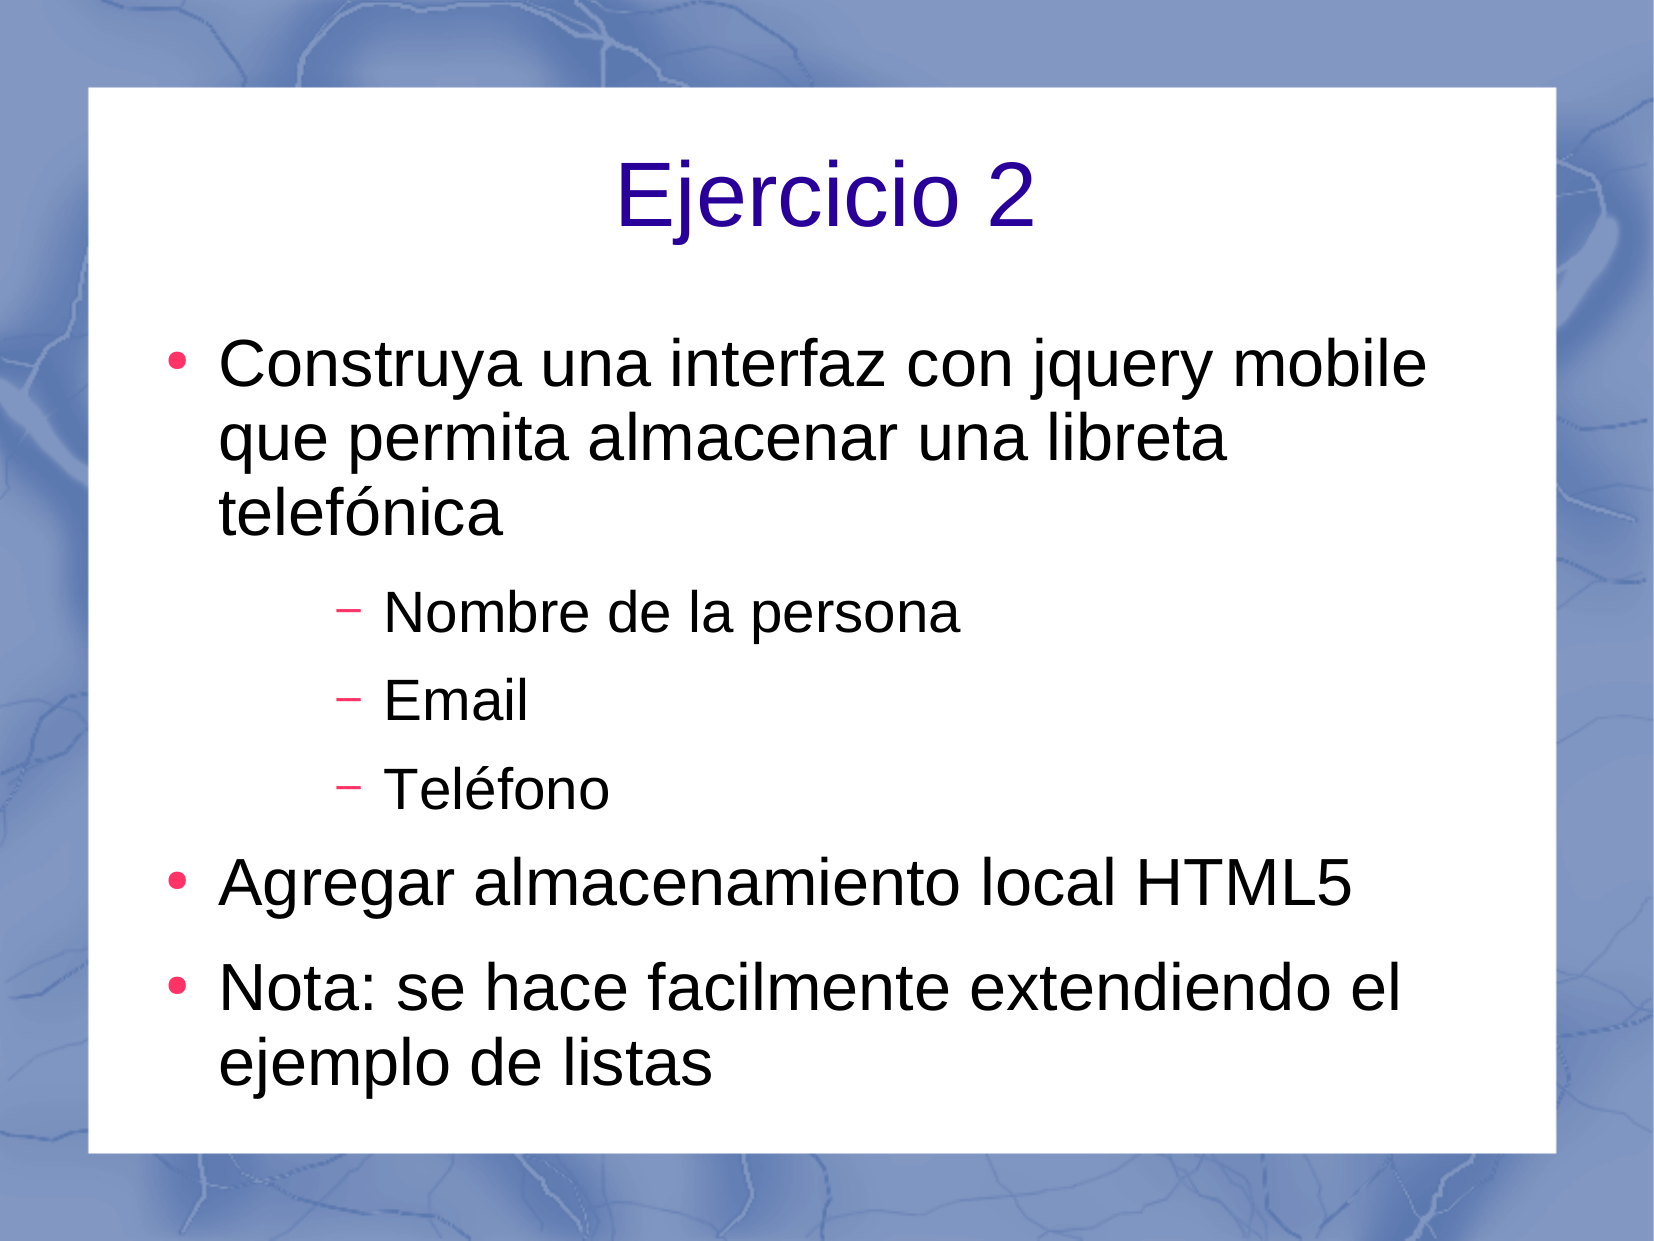

# Ejercicio 2
Construya una interfaz con jquery mobile que permita almacenar una libreta telefónica
Nombre de la persona
Email
Teléfono
Agregar almacenamiento local HTML5
Nota: se hace facilmente extendiendo el ejemplo de listas